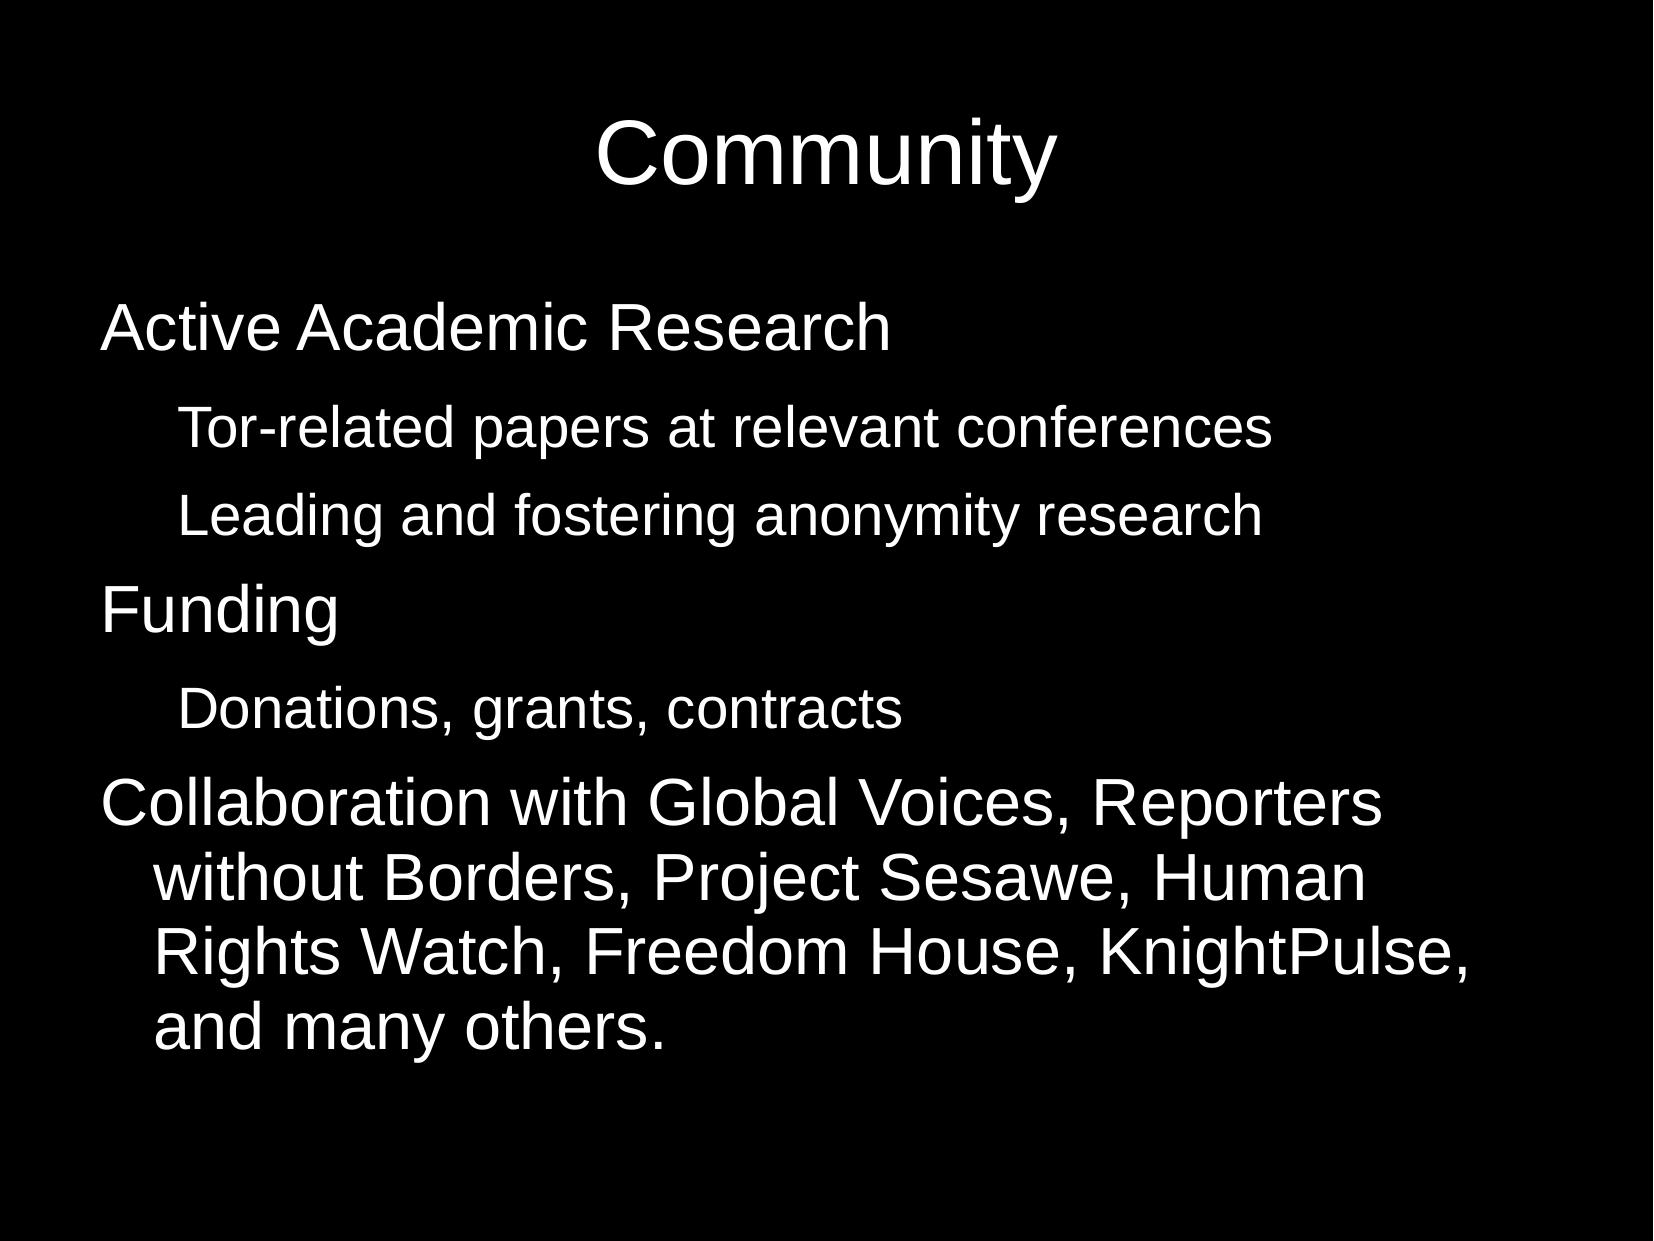

# Community
Active Academic Research
Tor-related papers at relevant conferences
Leading and fostering anonymity research
Funding
Donations, grants, contracts
Collaboration with Global Voices, Reporters without Borders, Project Sesawe, Human Rights Watch, Freedom House, KnightPulse, and many others.